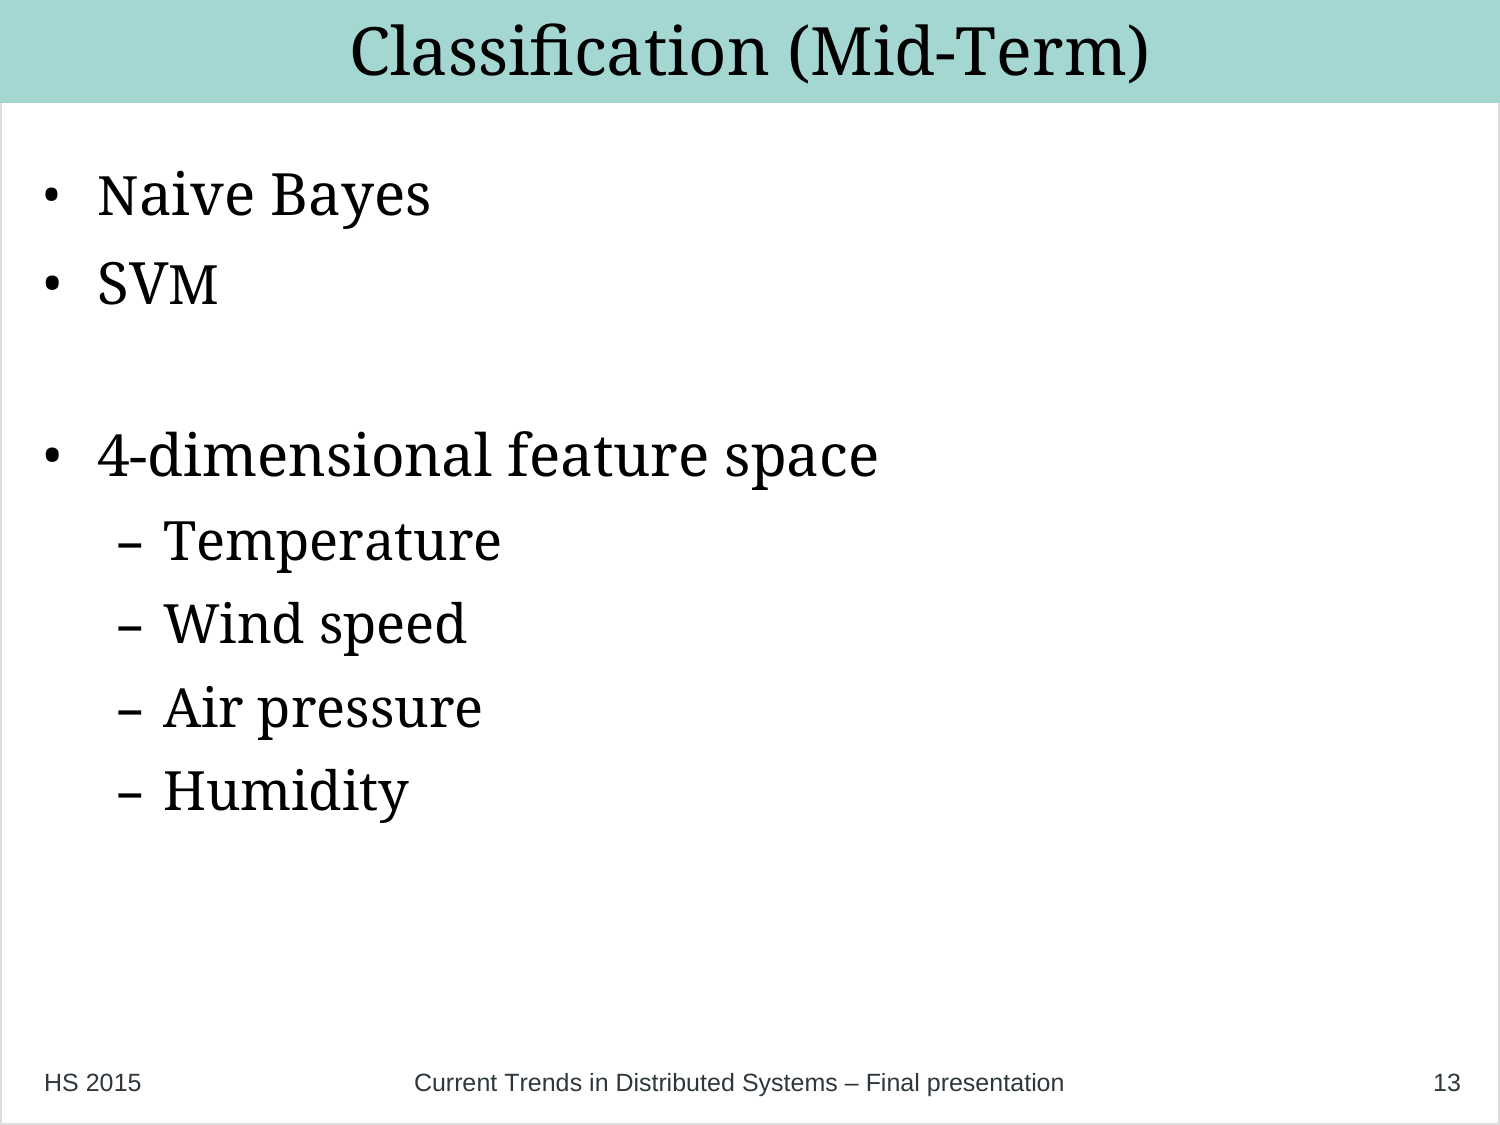

# Classification (Mid-Term)
Naive Bayes
SVM
4-dimensional feature space
Temperature
Wind speed
Air pressure
Humidity
HS 2015
Current Trends in Distributed Systems – Final presentation